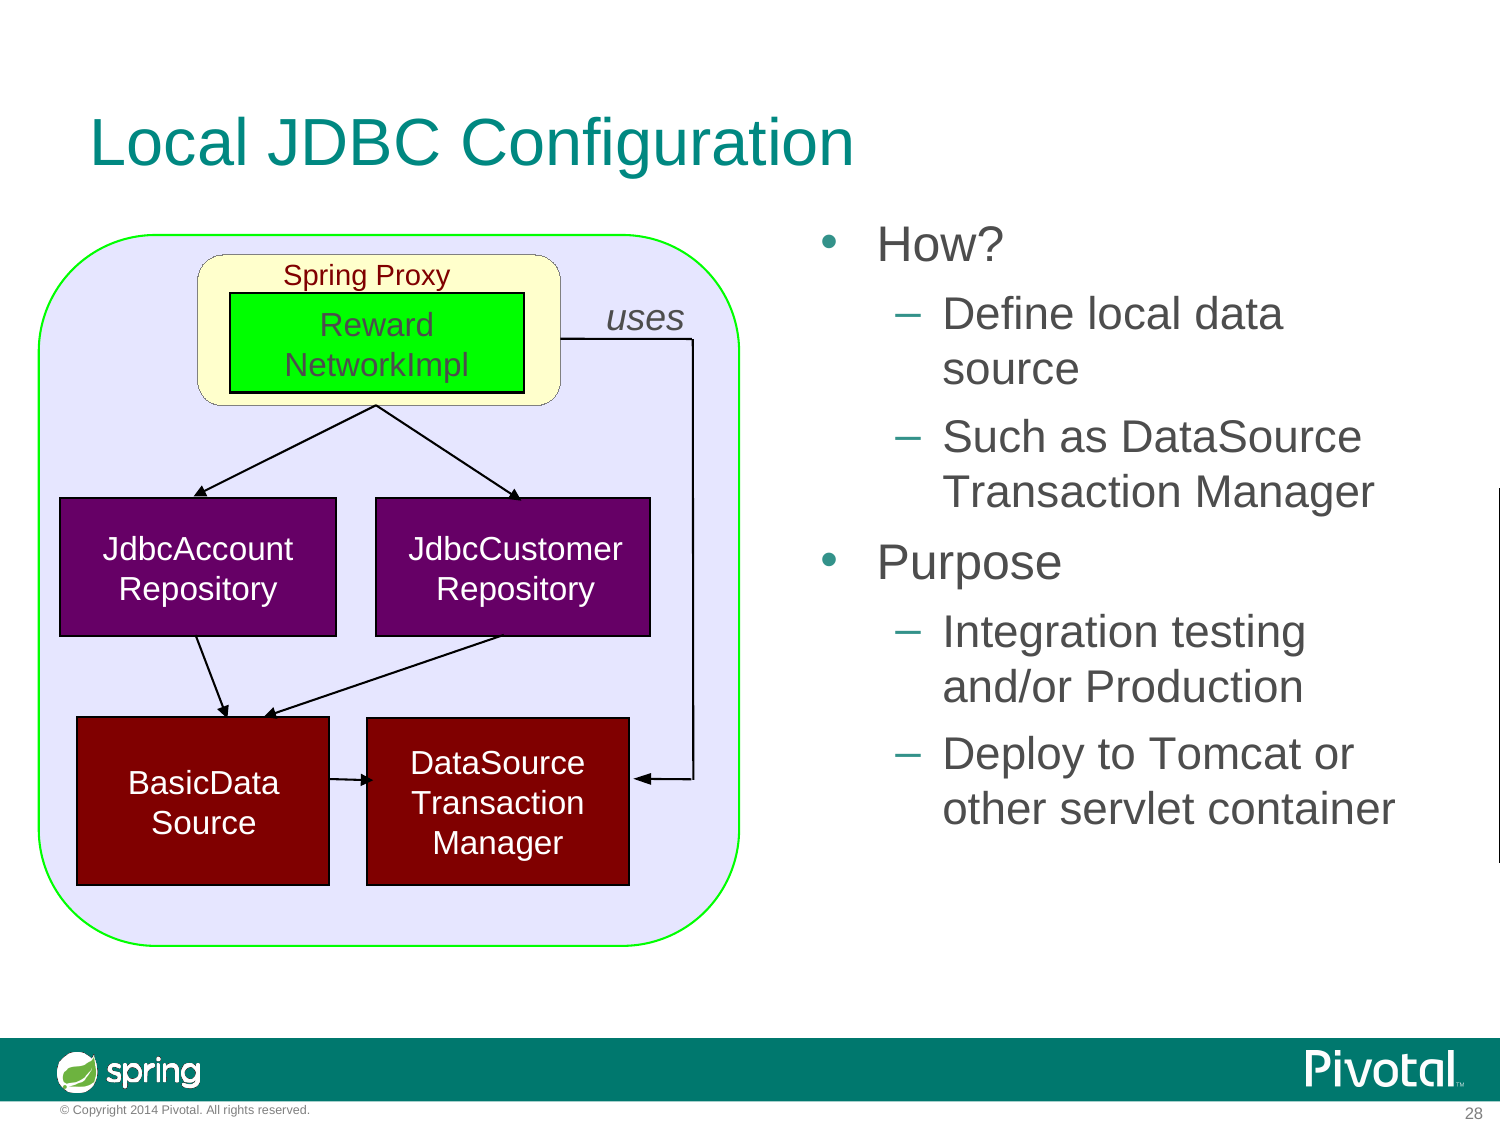

# Local JDBC Configuration
How?
Define local data source
Such as DataSource Transaction Manager
Purpose
Integration testing and/or Production
Deploy to Tomcat or other servlet container
Spring Proxy
uses
Reward
NetworkImpl
JdbcAccount
Repository
JdbcCustomer
Repository
DataSource
Transaction
Manager
BasicData
Source